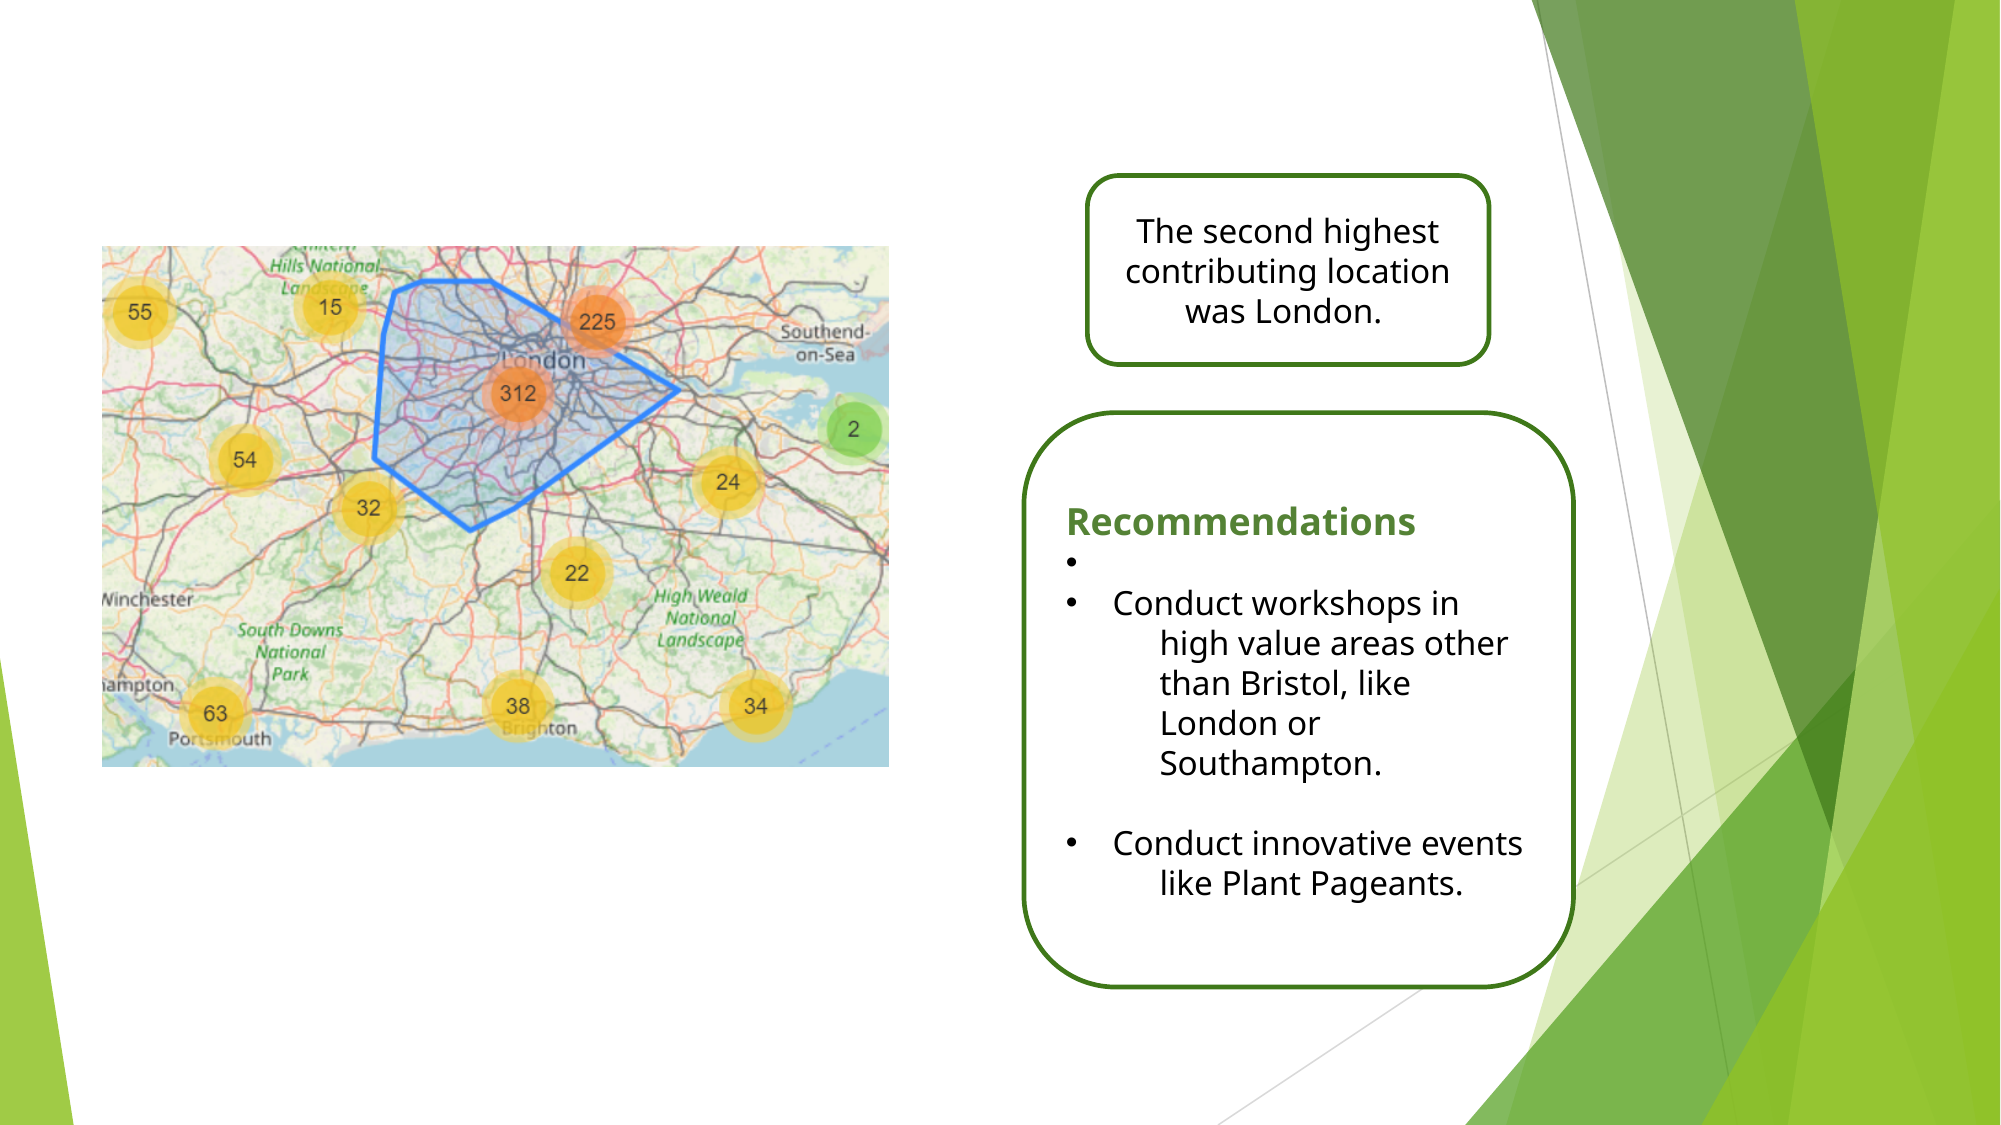

The second highest contributing location was London.
Recommendations
Conduct workshops in high value areas other than Bristol, like London or Southampton.
Conduct innovative events like Plant Pageants.